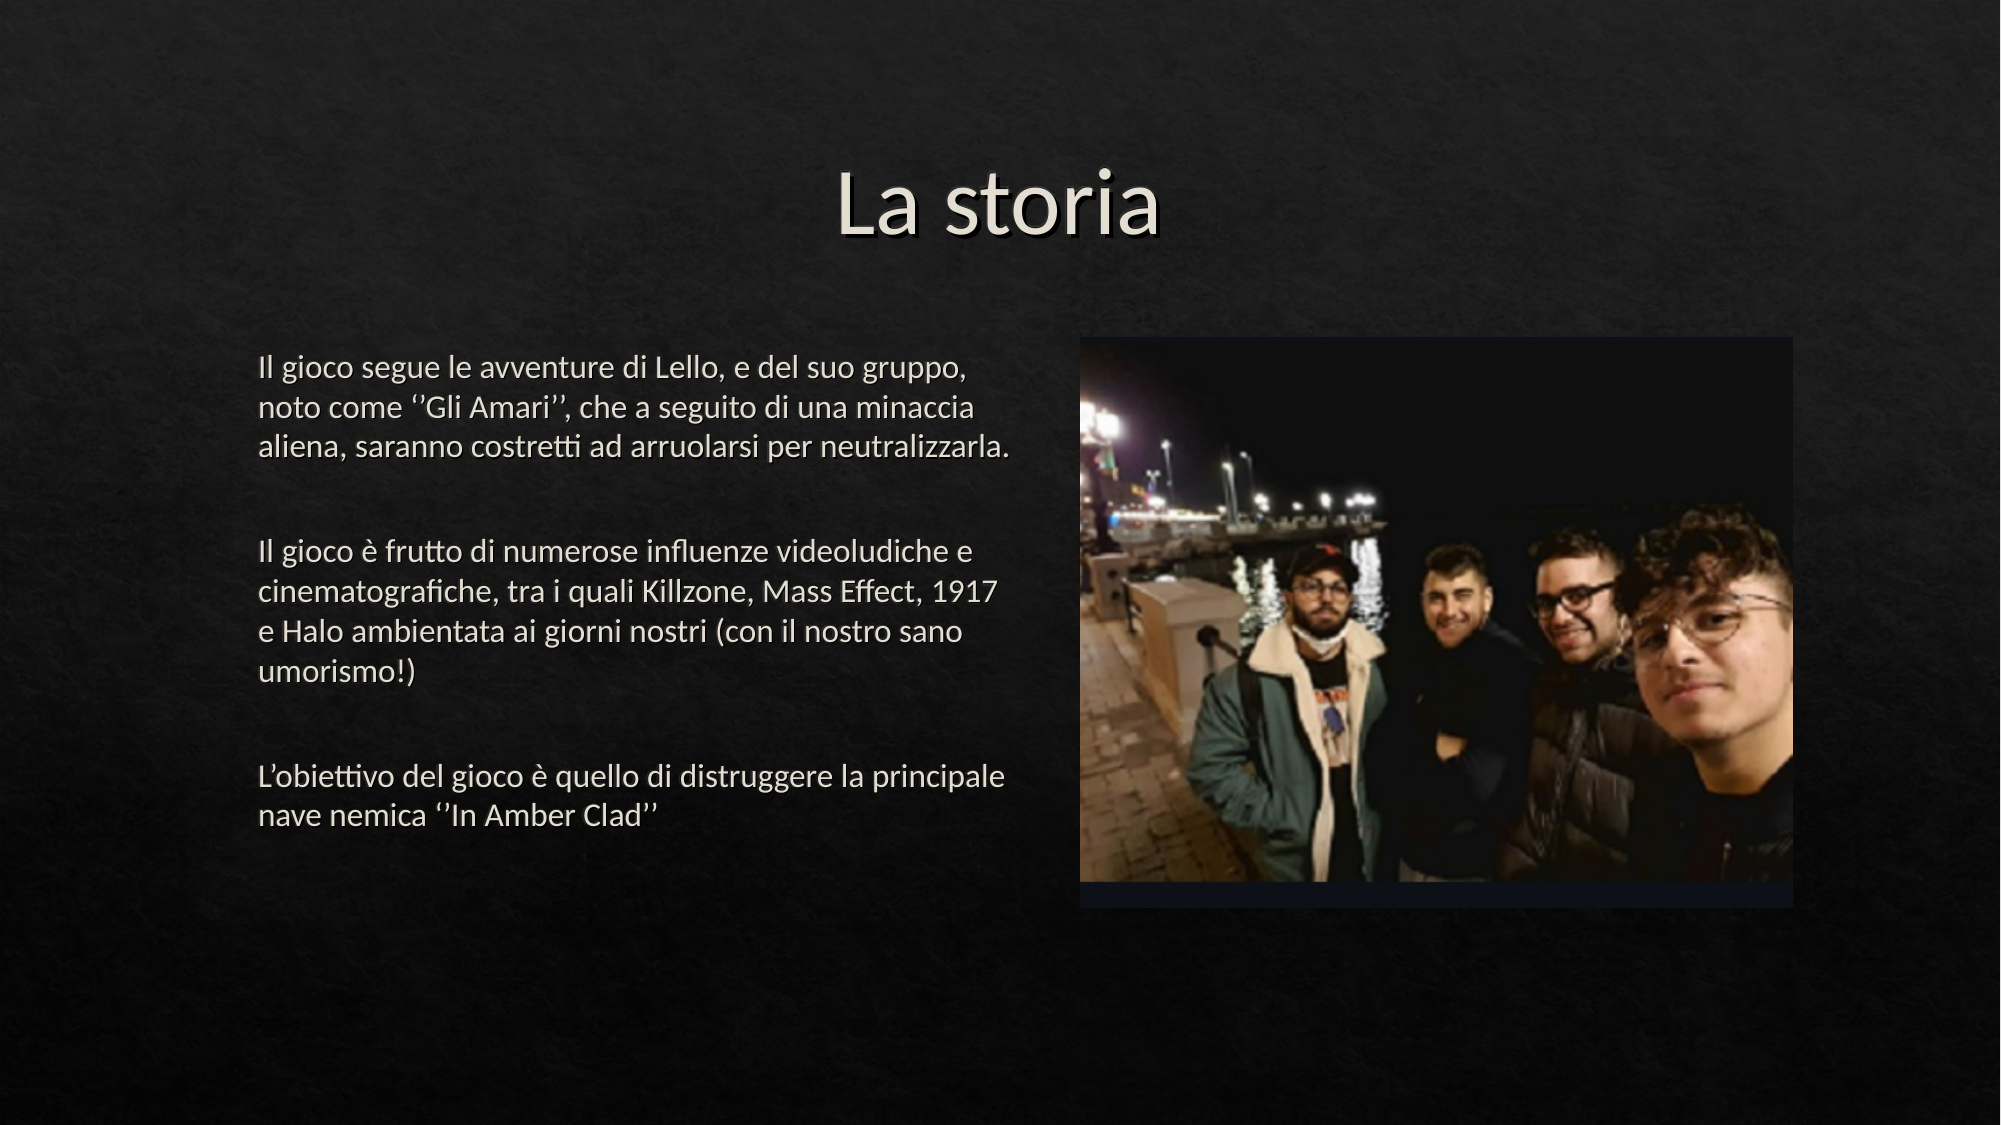

# La storia
Il gioco segue le avventure di Lello, e del suo gruppo, noto come ‘’Gli Amari’’, che a seguito di una minaccia aliena, saranno costretti ad arruolarsi per neutralizzarla.
Il gioco è frutto di numerose influenze videoludiche e cinematografiche, tra i quali Killzone, Mass Effect, 1917 e Halo ambientata ai giorni nostri (con il nostro sano umorismo!)
L’obiettivo del gioco è quello di distruggere la principale nave nemica ‘’In Amber Clad’’